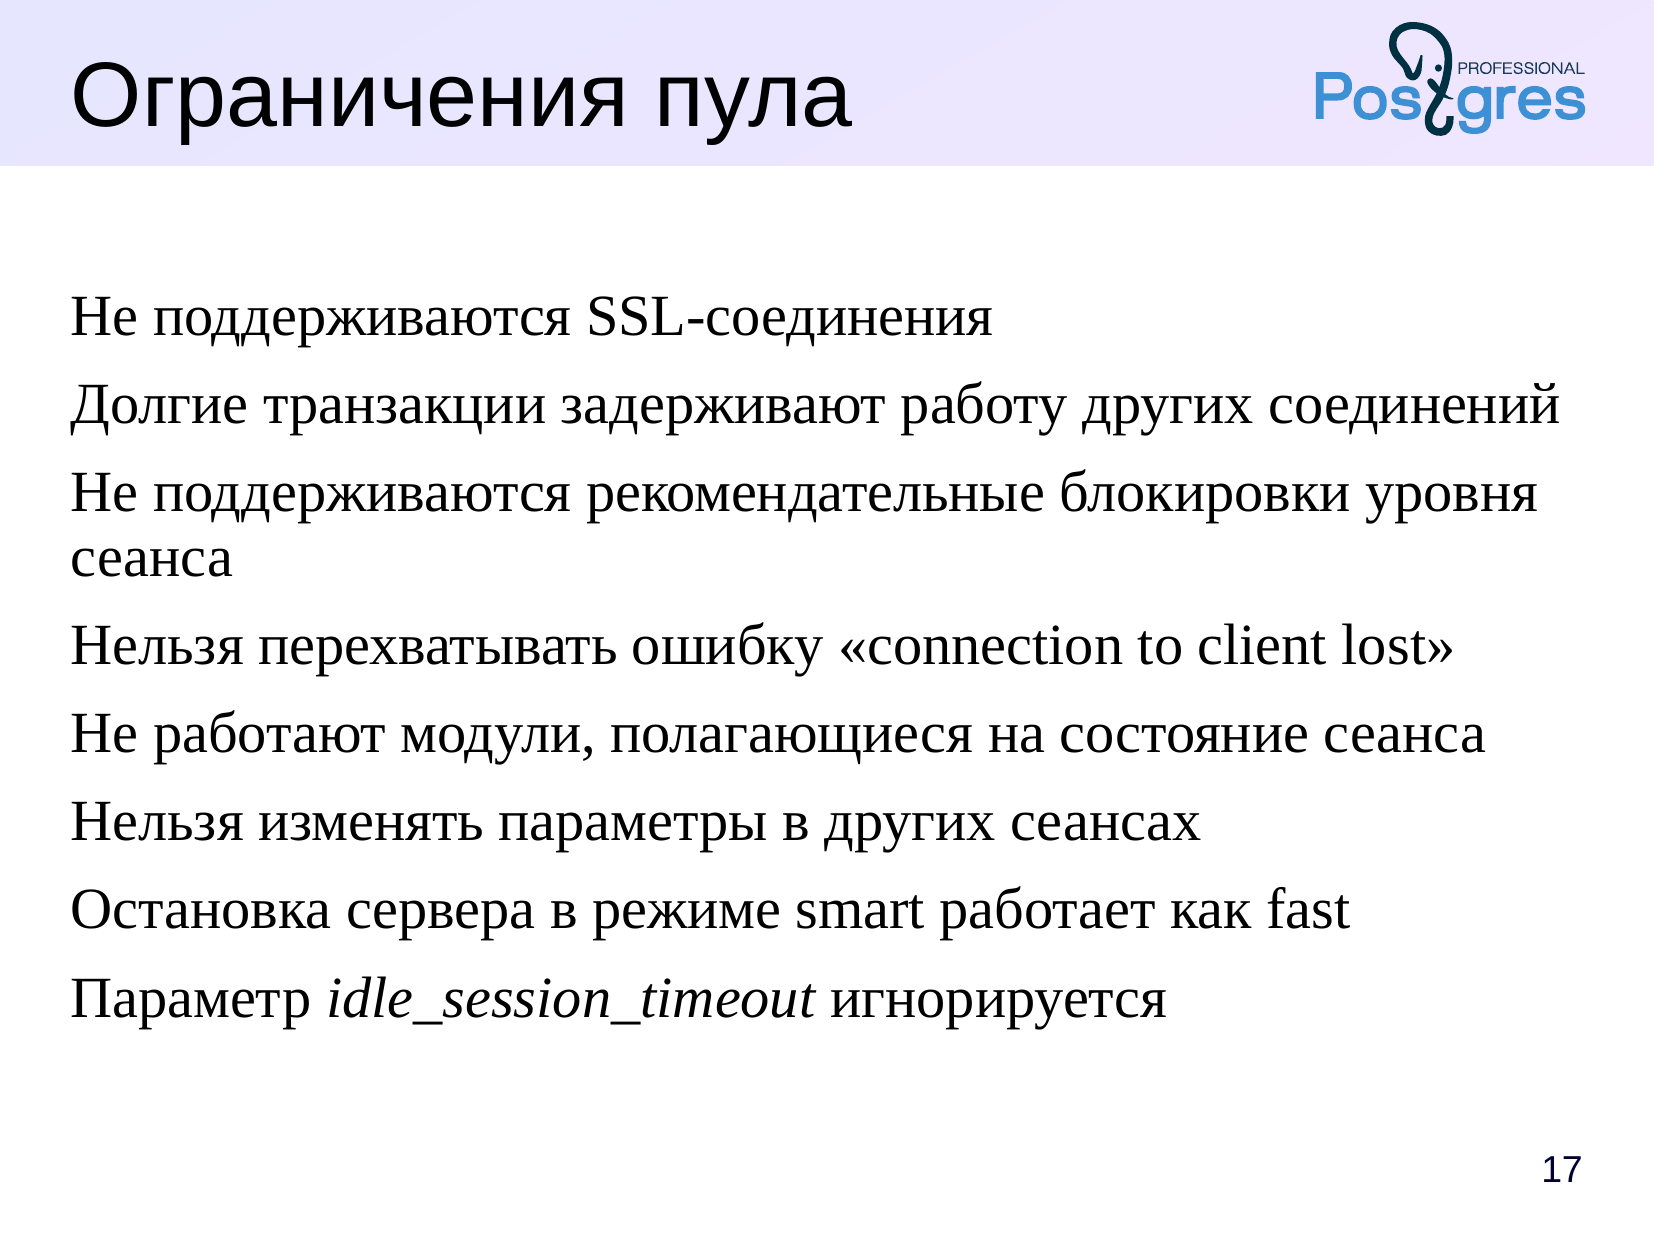

# Ограничения пула
Не поддерживаются SSL-соединения
Долгие транзакции задерживают работу других соединений
Не поддерживаются рекомендательные блокировки уровня сеанса
Нельзя перехватывать ошибку «connection to client lost»
Не работают модули, полагающиеся на состояние сеанса
Нельзя изменять параметры в других сеансах
Остановка сервера в режиме smart работает как fast
Параметр idle_session_timeout игнорируется